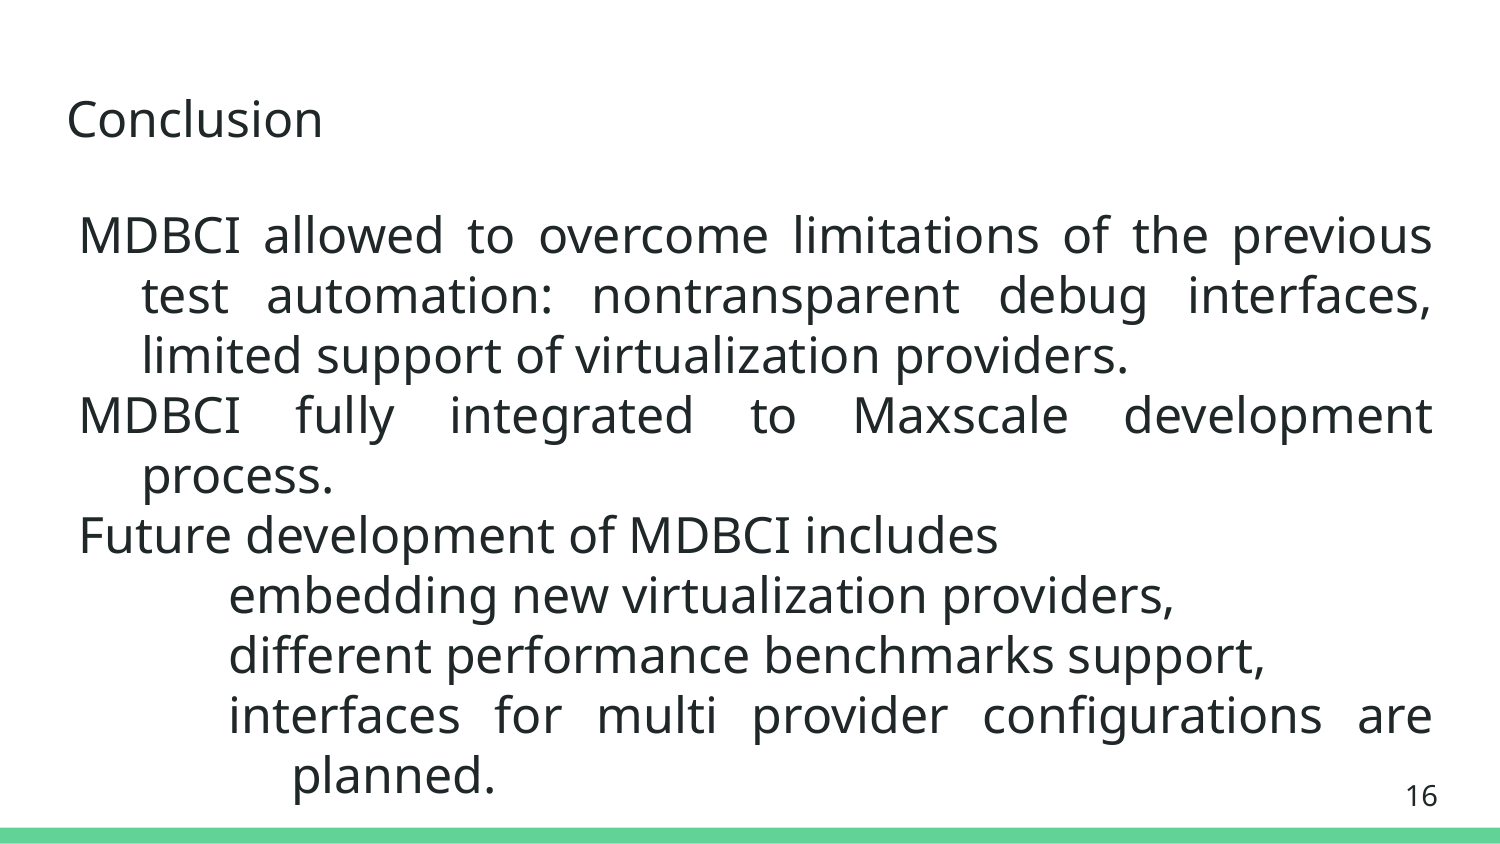

# Conclusion
MDBCI allowed to overcome limitations of the previous test automation: nontransparent debug interfaces, limited support of virtualization providers.
MDBCI fully integrated to Maxscale development process.
Future development of MDBCI includes
embedding new virtualization providers,
different performance benchmarks support,
interfaces for multi provider configurations are planned.